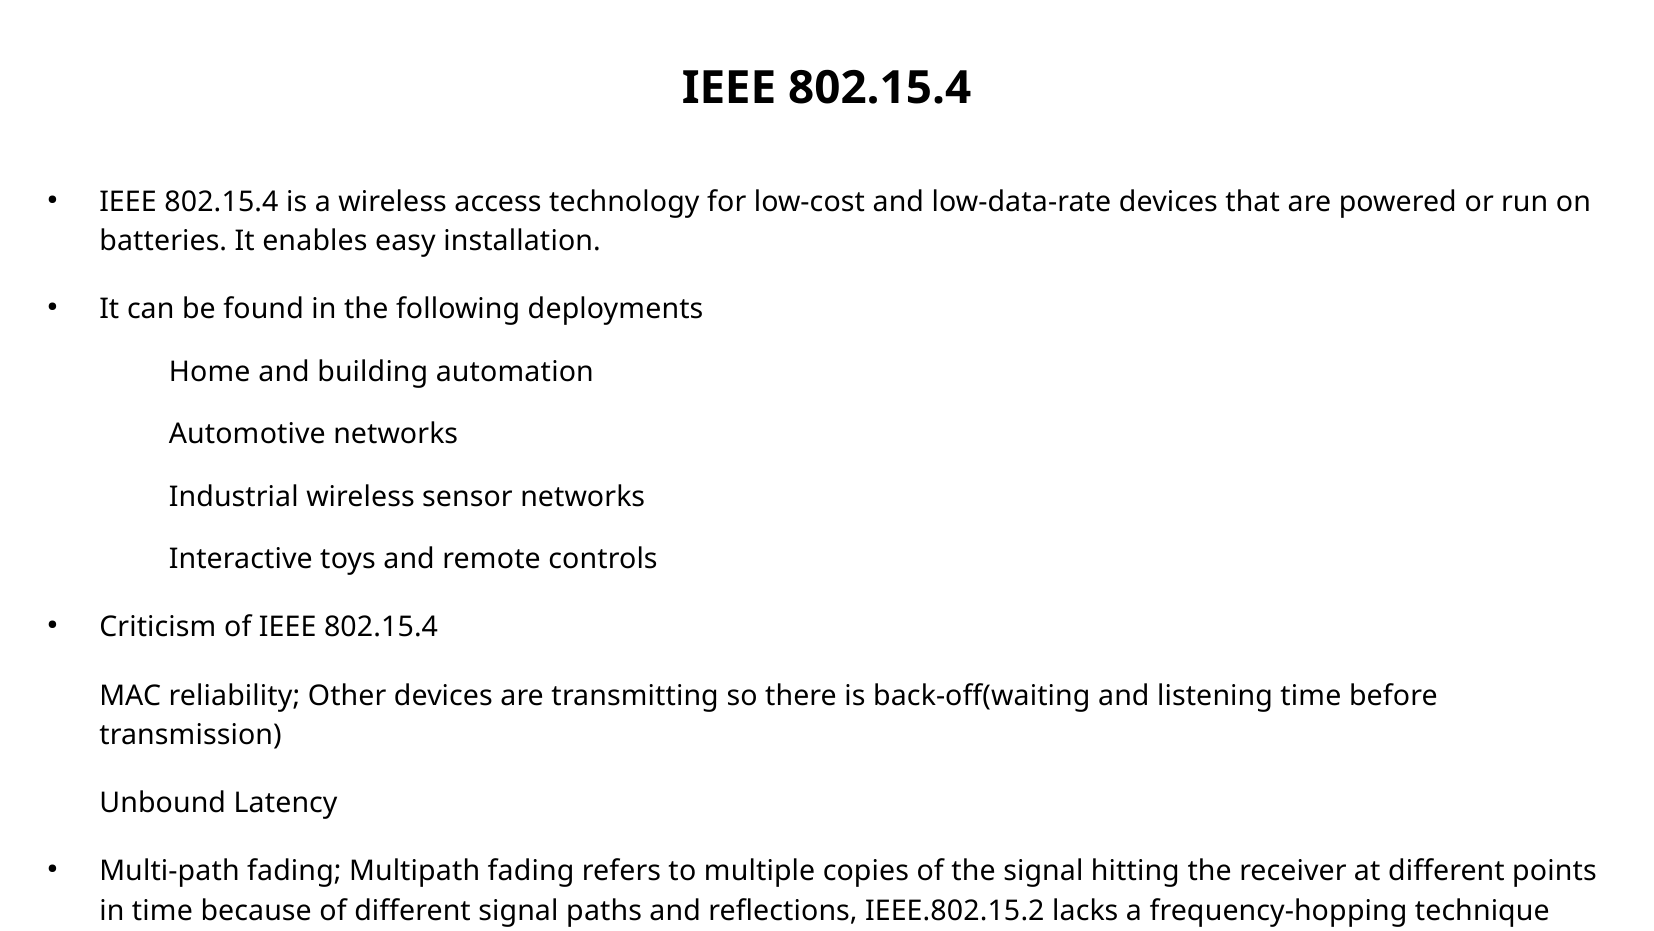

# IEEE 802.15.4
IEEE 802.15.4 is a wireless access technology for low-cost and low-data-rate devices that are powered or run on batteries. It enables easy installation.
It can be found in the following deployments
Home and building automation
Automotive networks
Industrial wireless sensor networks
Interactive toys and remote controls
Criticism of IEEE 802.15.4
MAC reliability; Other devices are transmitting so there is back-off(waiting and listening time before transmission)
Unbound Latency
Multi-path fading; Multipath fading refers to multiple copies of the signal hitting the receiver at different points in time because of different signal paths and reflections, IEEE.802.15.2 lacks a frequency-hopping technique